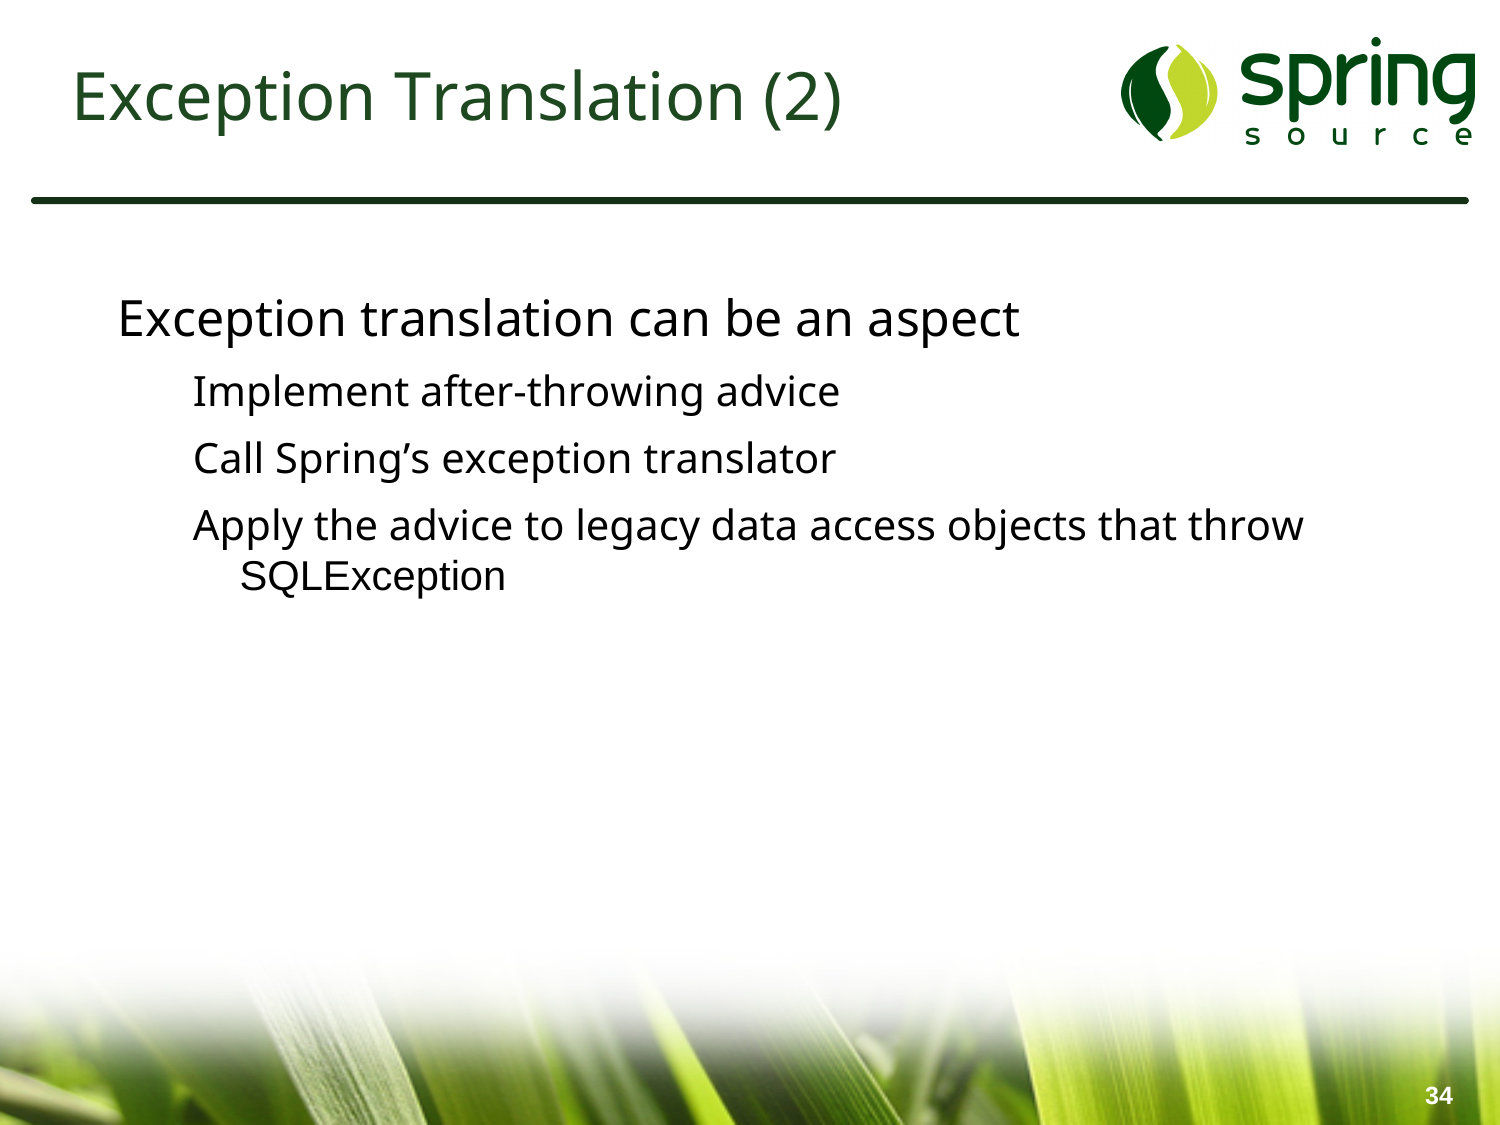

# Exception Translation (2)
Exception translation can be an aspect
Implement after-throwing advice
Call Spring’s exception translator
Apply the advice to legacy data access objects that throw SQLException